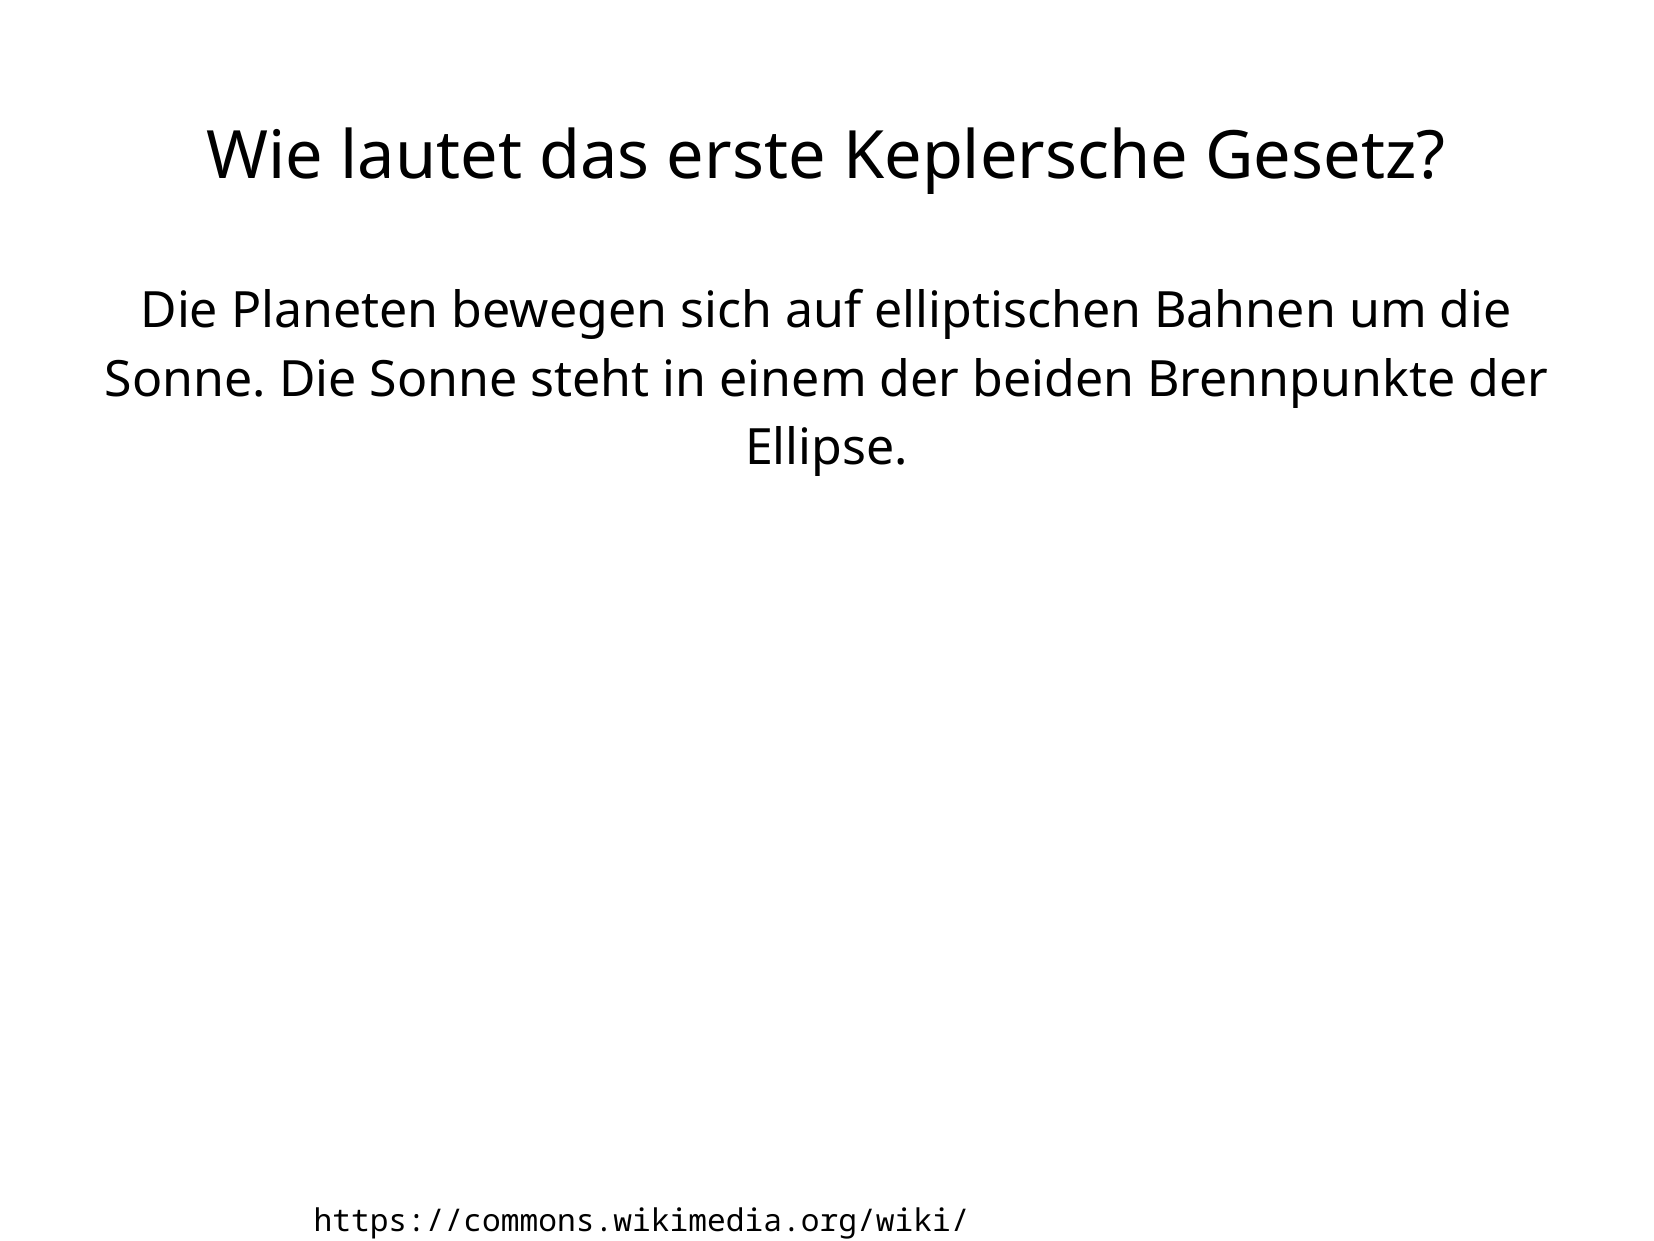

# Wie lautet das erste Keplersche Gesetz?
Die Planeten bewegen sich auf elliptischen Bahnen um die Sonne. Die Sonne steht in einem der beiden Brennpunkte der Ellipse.
https://commons.wikimedia.org/wiki/File:Kepler_laws_diagram.svg